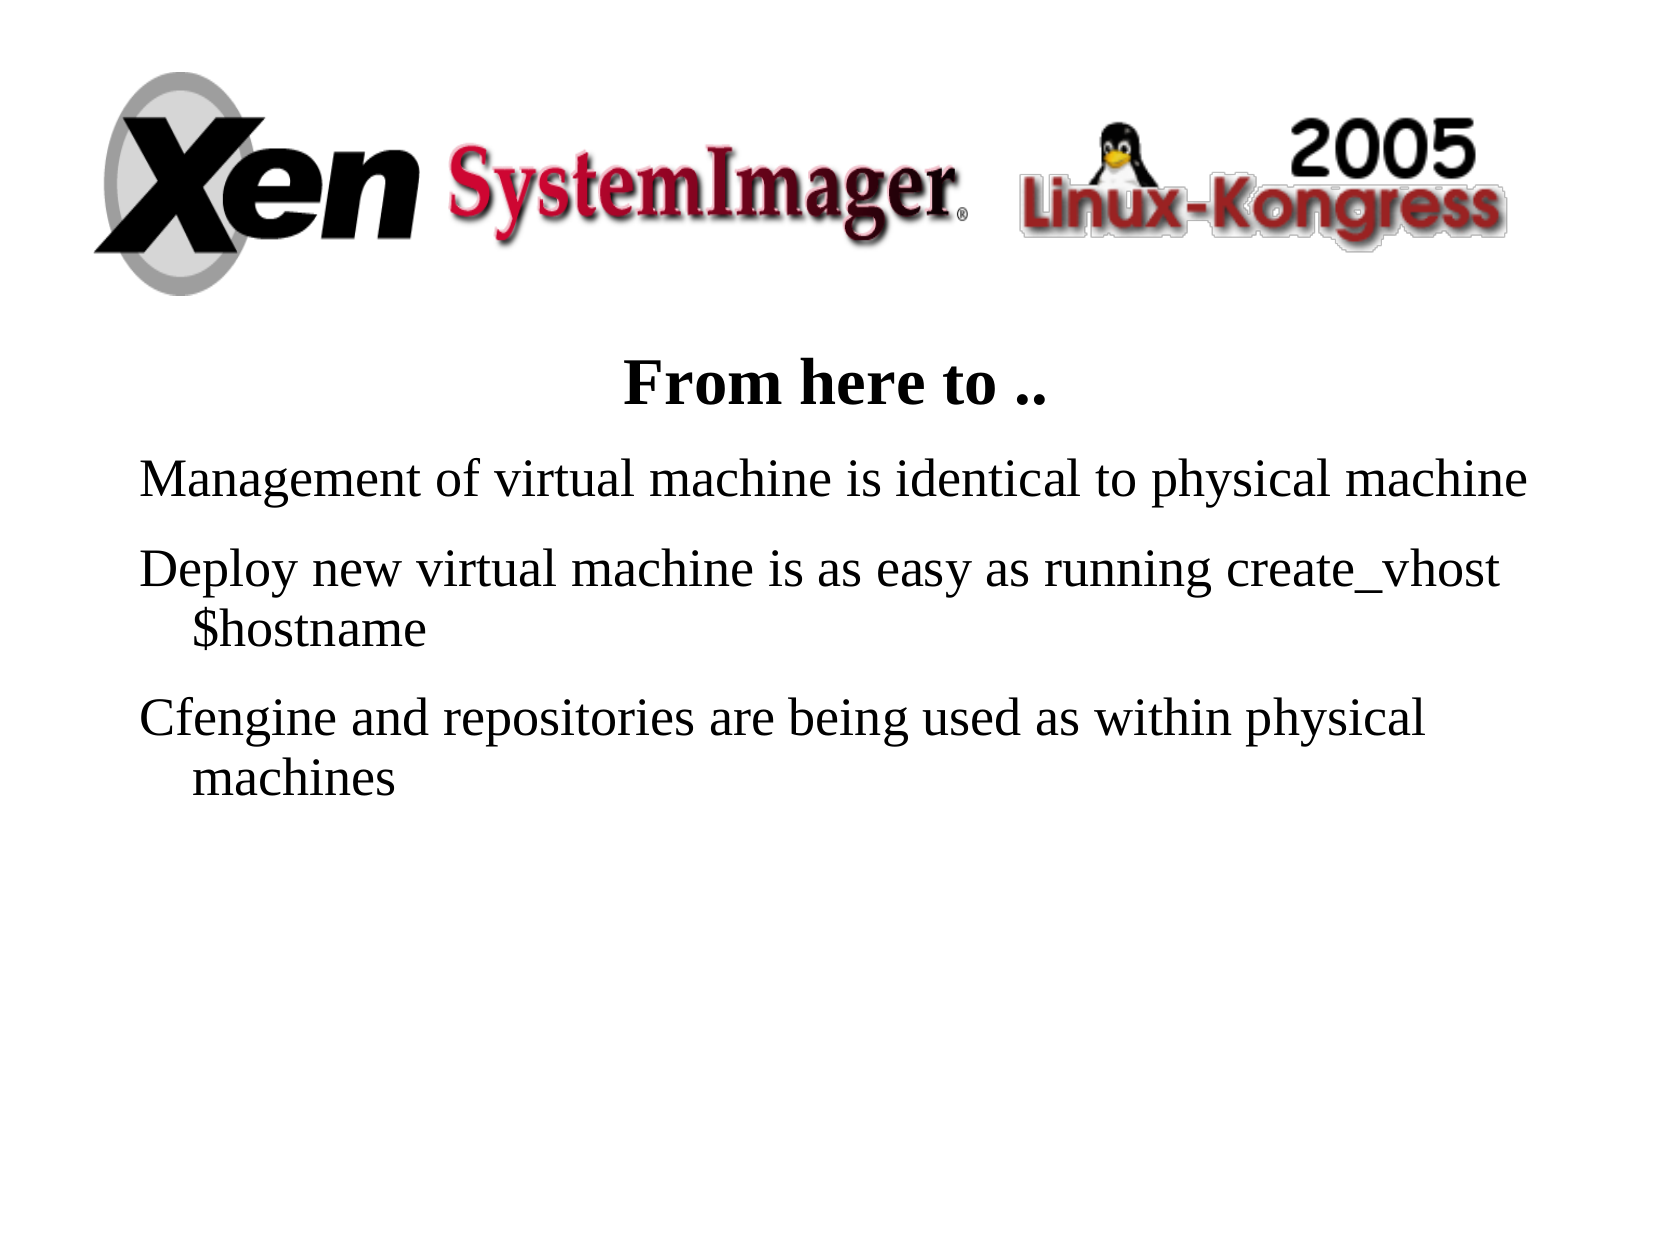

#
From here to ..
Management of virtual machine is identical to physical machine
Deploy new virtual machine is as easy as running create_vhost $hostname
Cfengine and repositories are being used as within physical machines